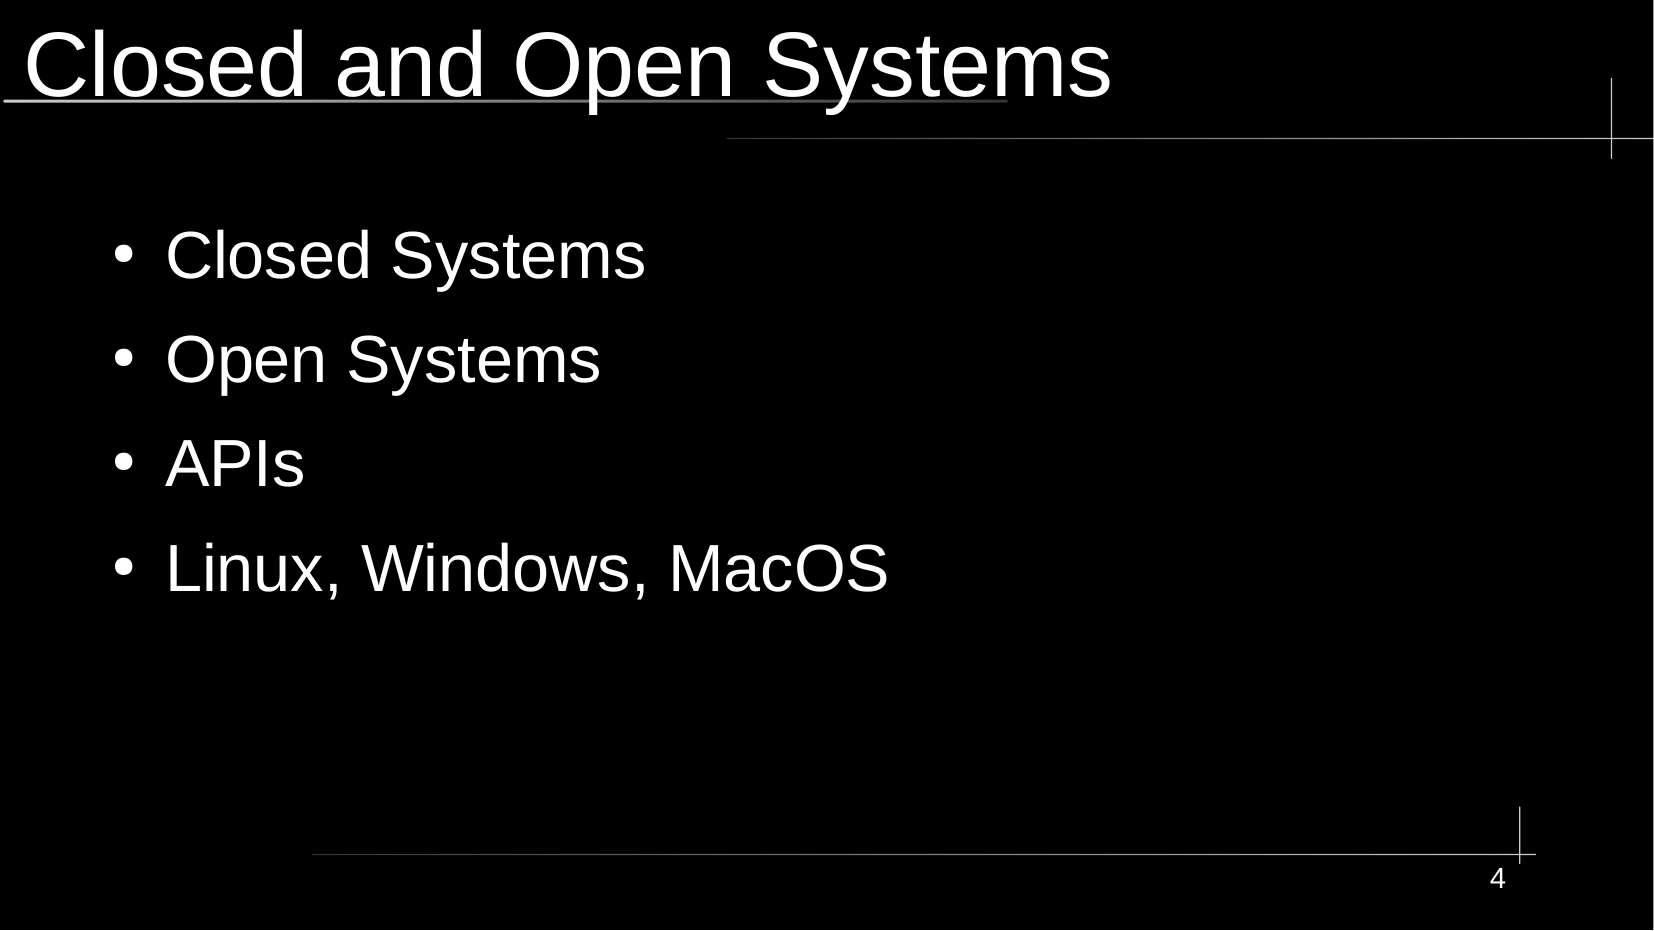

# Closed and Open Systems
Closed Systems
Open Systems
APIs
Linux, Windows, MacOS
4